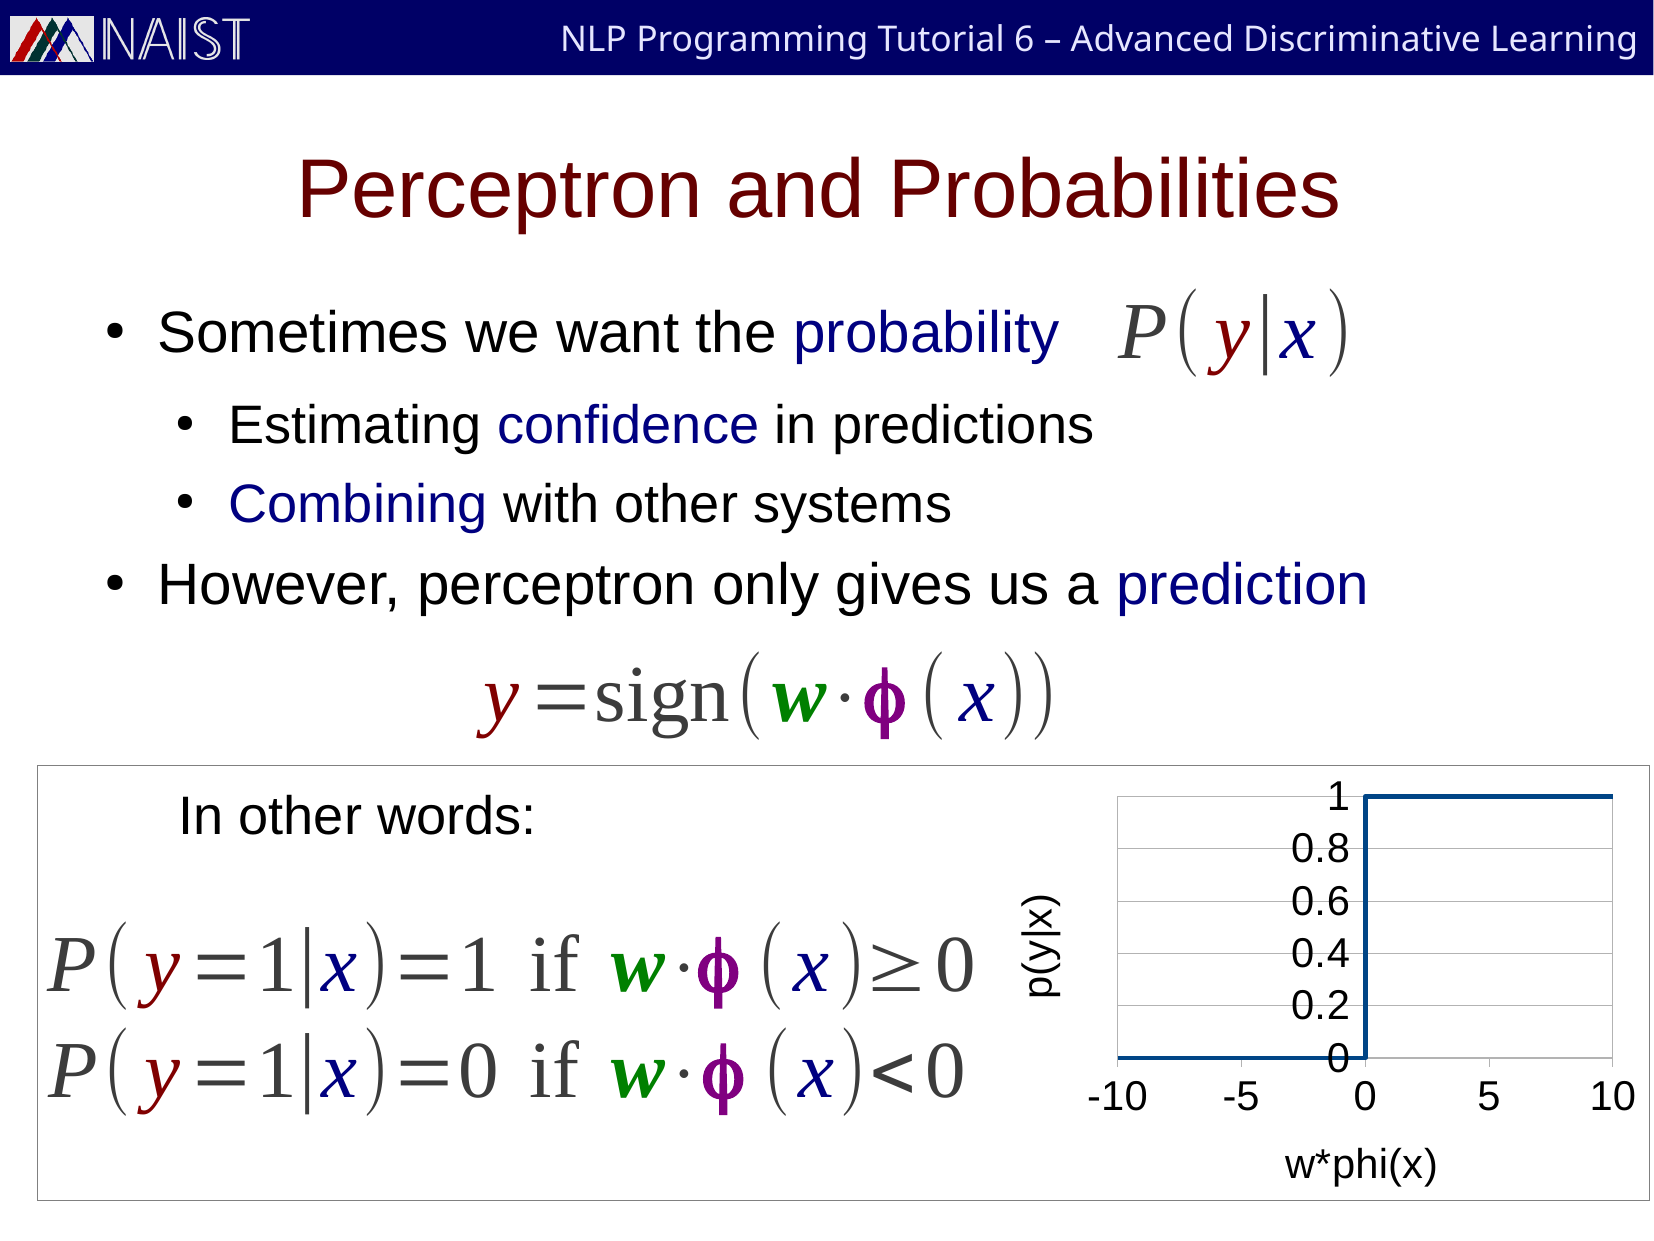

# Perceptron and Probabilities
Sometimes we want the probability
Estimating confidence in predictions
Combining with other systems
However, perceptron only gives us a prediction
### Chart
| Category | Column B |
|---|---|
In other words:
9